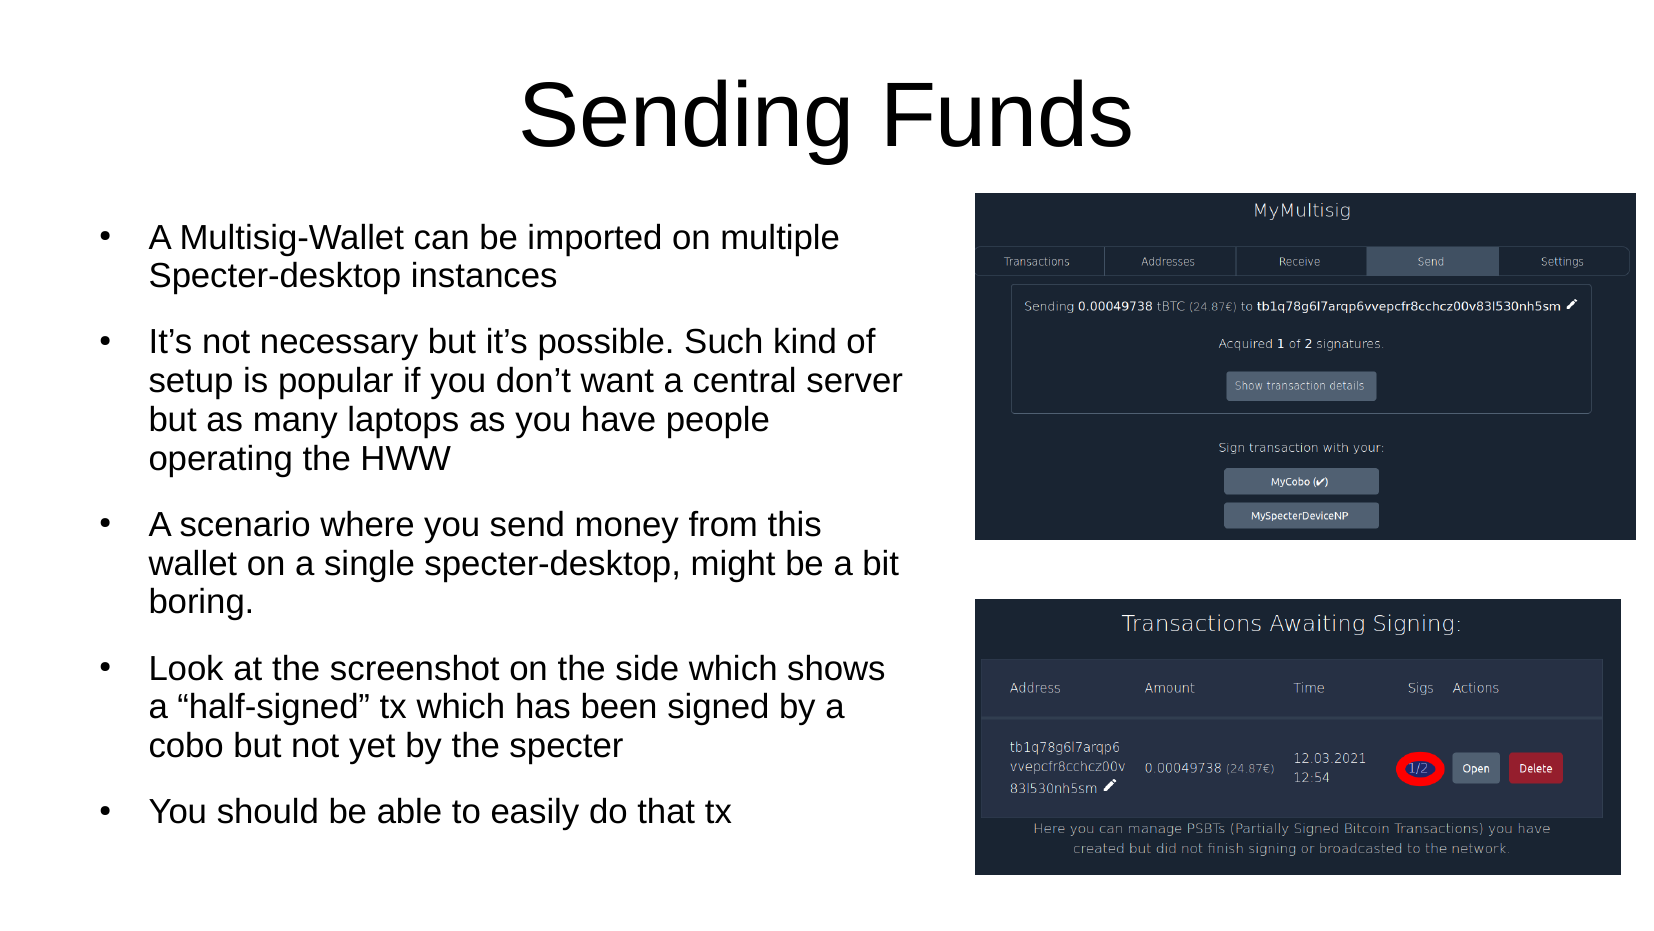

# Sending Funds
A Multisig-Wallet can be imported on multiple Specter-desktop instances
It’s not necessary but it’s possible. Such kind of setup is popular if you don’t want a central server but as many laptops as you have people operating the HWW
A scenario where you send money from this wallet on a single specter-desktop, might be a bit boring.
Look at the screenshot on the side which shows a “half-signed” tx which has been signed by a cobo but not yet by the specter
You should be able to easily do that tx